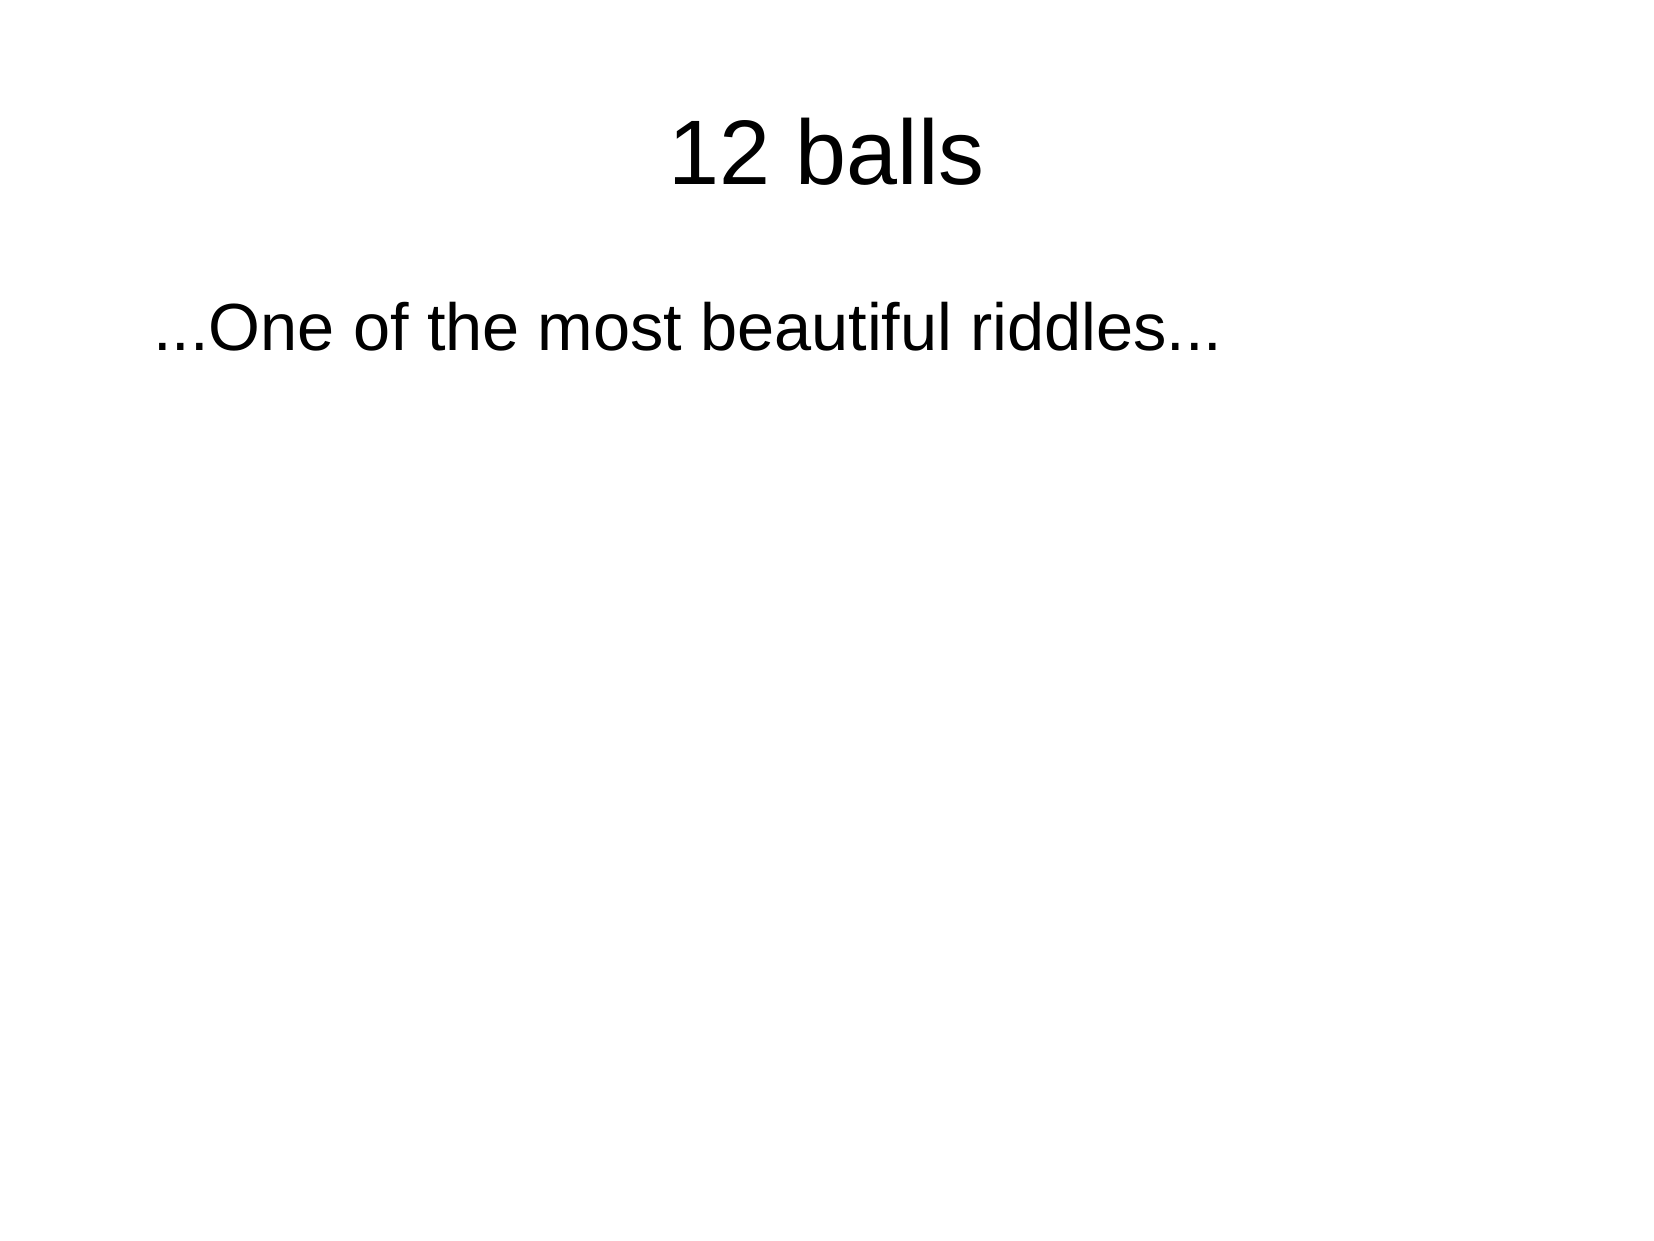

# 12 balls
...One of the most beautiful riddles...